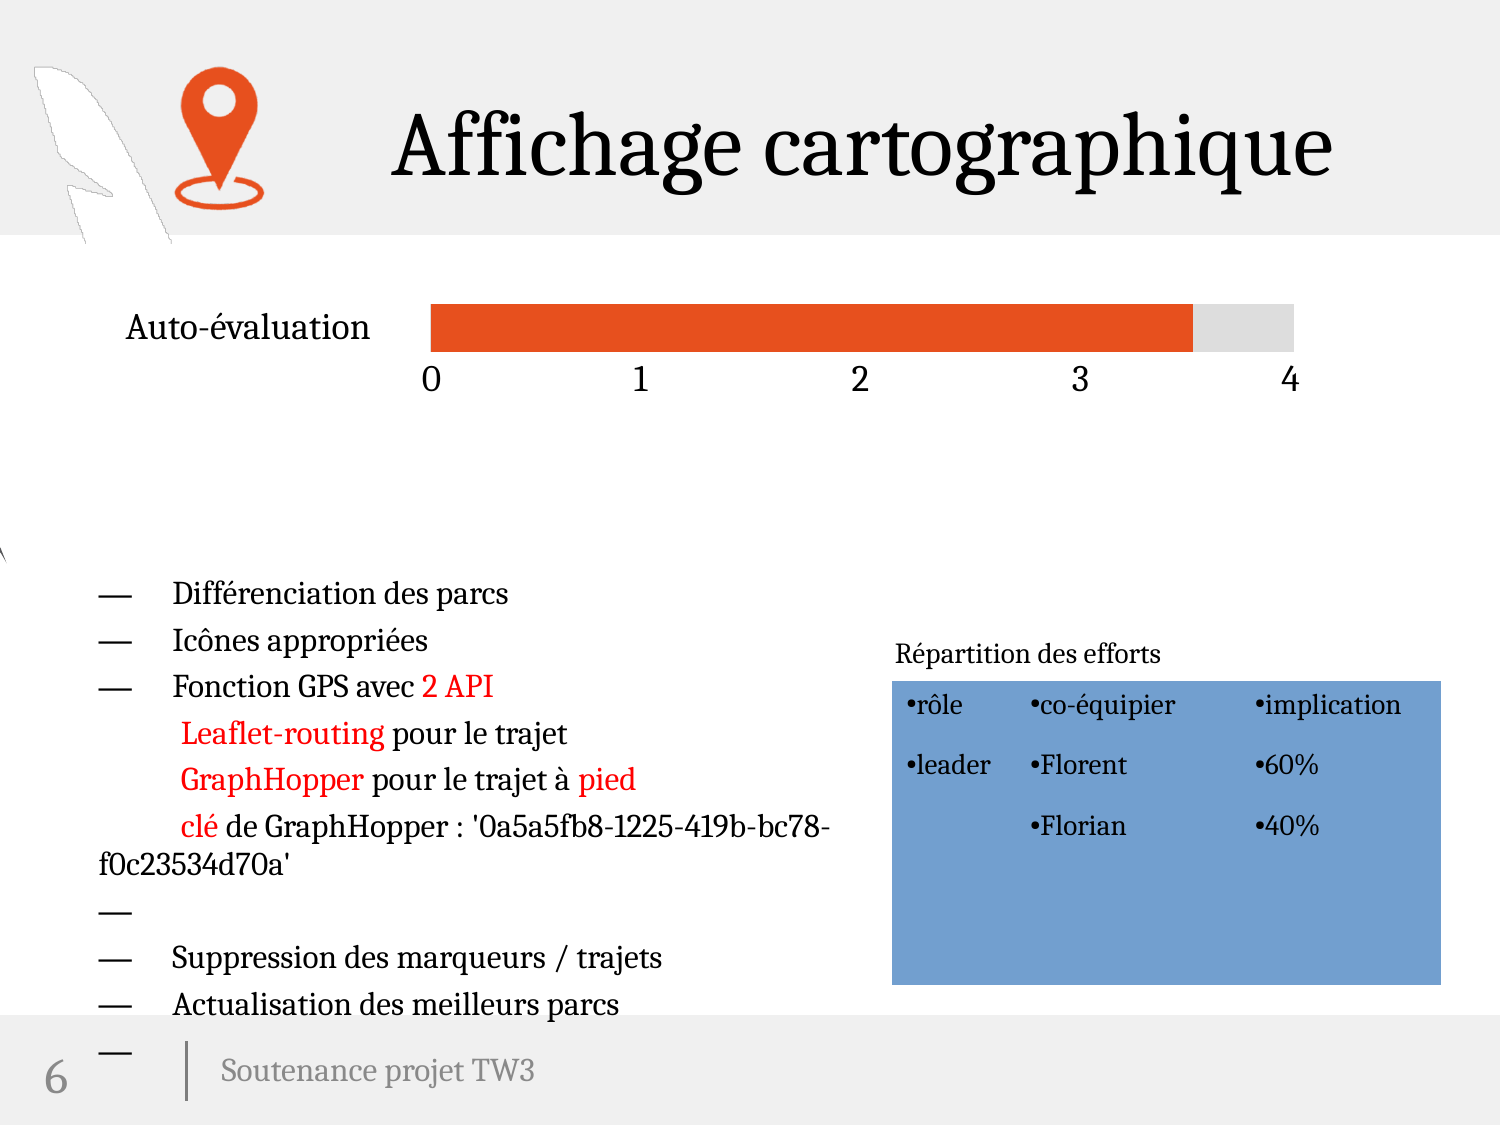

Affichage cartographique
# Différenciation des parcs
Icônes appropriées
Fonction GPS avec 2 API
	 Leaflet-routing pour le trajet
	 GraphHopper pour le trajet à pied
	 clé de GraphHopper : '0a5a5fb8-1225-419b-bc78-f0c23534d70a'
Suppression des marqueurs / trajets
Actualisation des meilleurs parcs
Répartition des efforts
| rôle | co-équipier | implication |
| --- | --- | --- |
| leader | Florent | 60% |
| | Florian | 40% |
| | | |
| | | |
Soutenance projet TW3